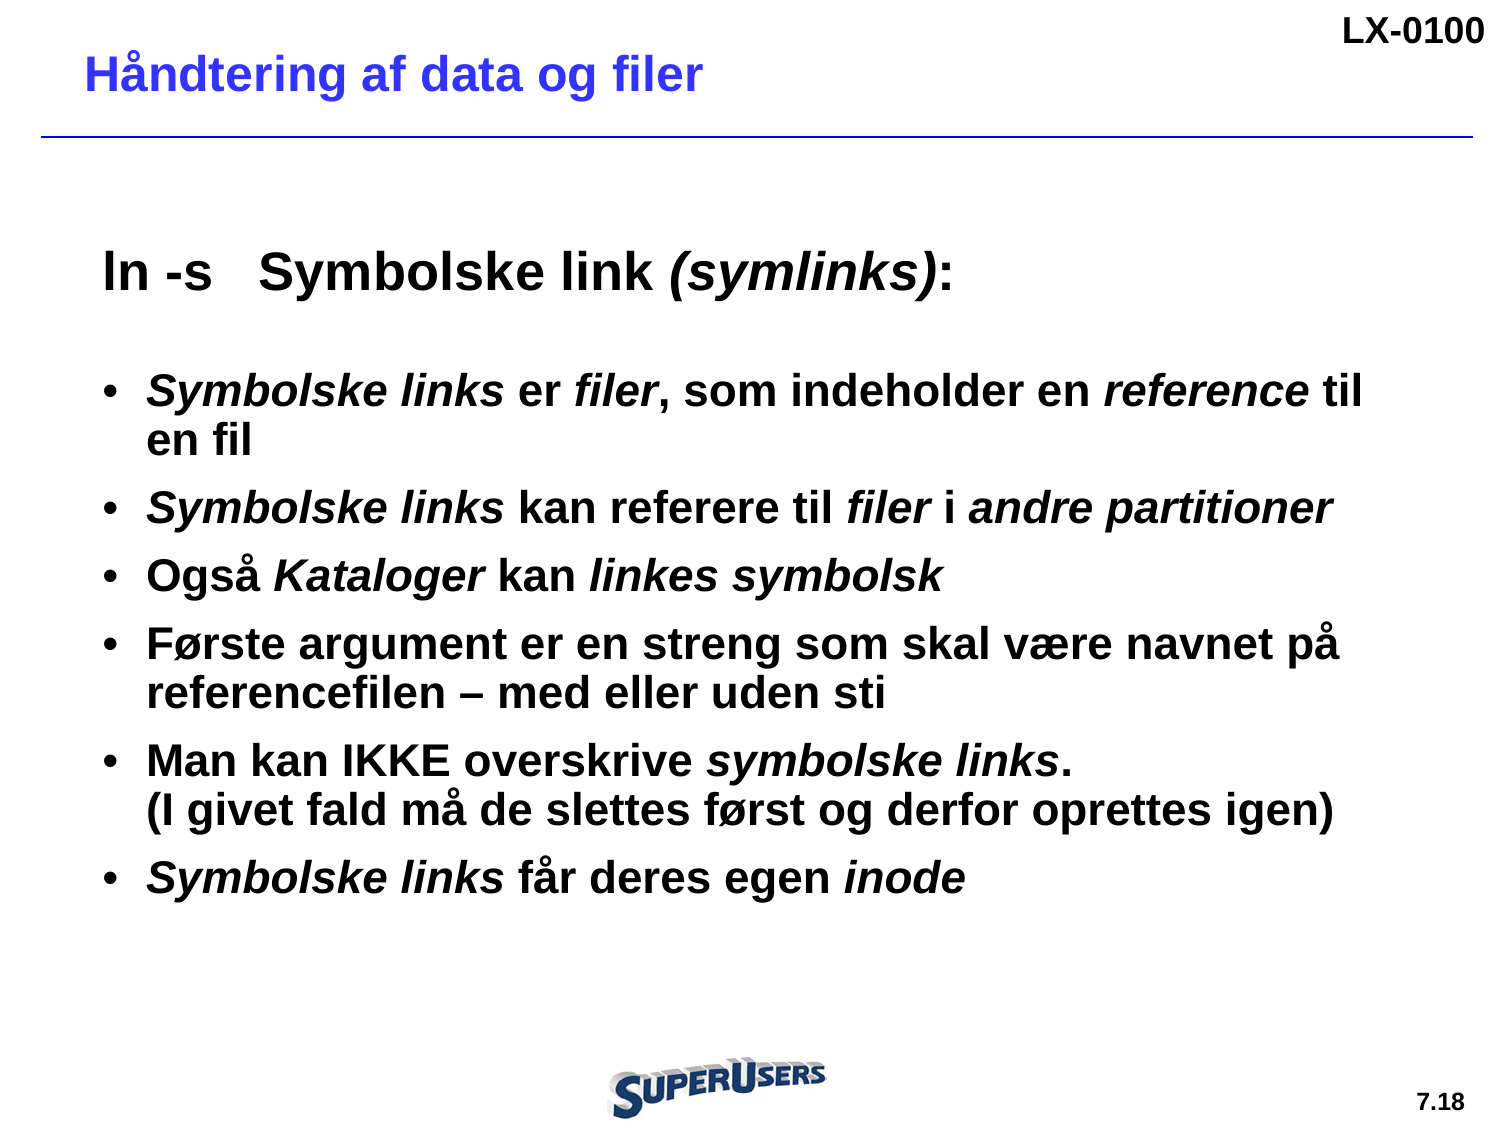

# Håndtering af data og filer
ln -s Symbolske link (symlinks):
Symbolske links er filer, som indeholder en reference til en fil
Symbolske links kan referere til filer i andre partitioner
Også Kataloger kan linkes symbolsk
Første argument er en streng som skal være navnet på referencefilen – med eller uden sti
Man kan IKKE overskrive symbolske links.
(I givet fald må de slettes først og derfor oprettes igen)
Symbolske links får deres egen inode